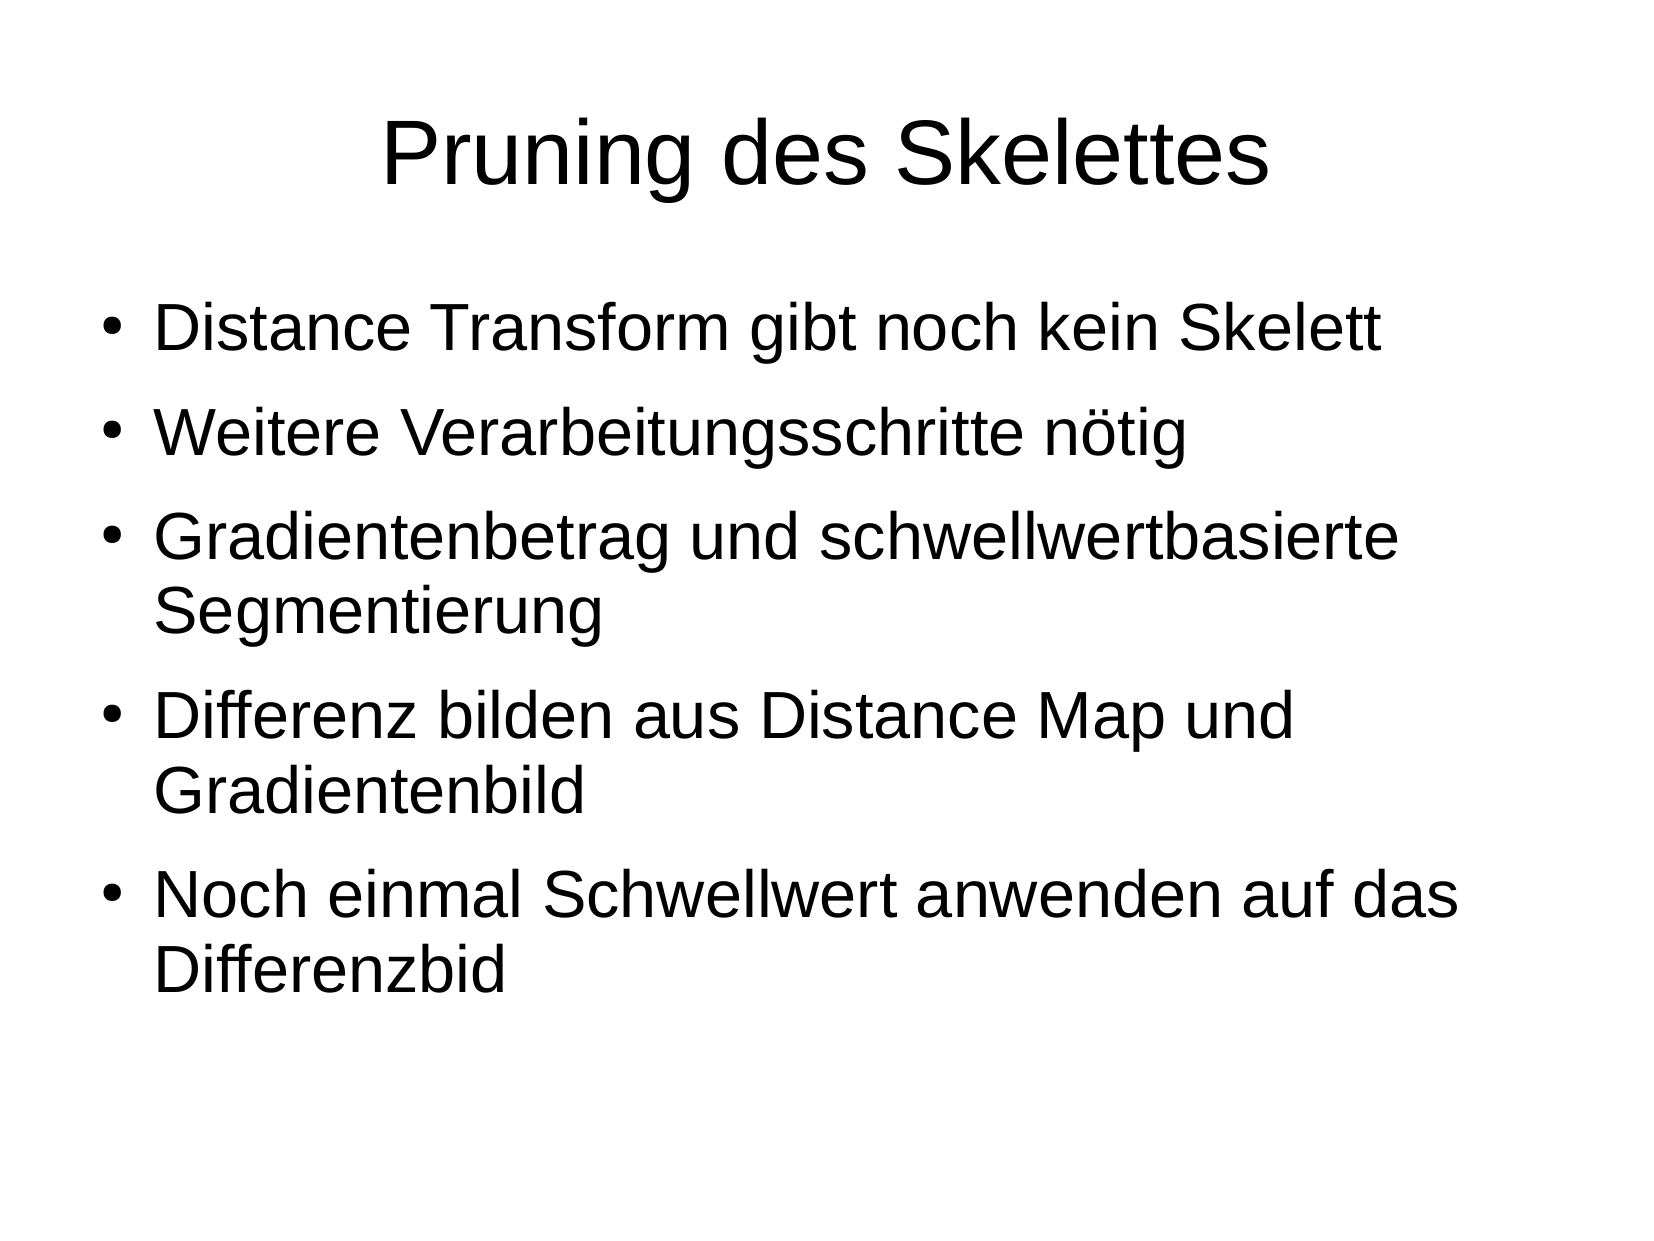

# Pruning des Skelettes
Distance Transform gibt noch kein Skelett
Weitere Verarbeitungsschritte nötig
Gradientenbetrag und schwellwertbasierte Segmentierung
Differenz bilden aus Distance Map und Gradientenbild
Noch einmal Schwellwert anwenden auf das Differenzbid